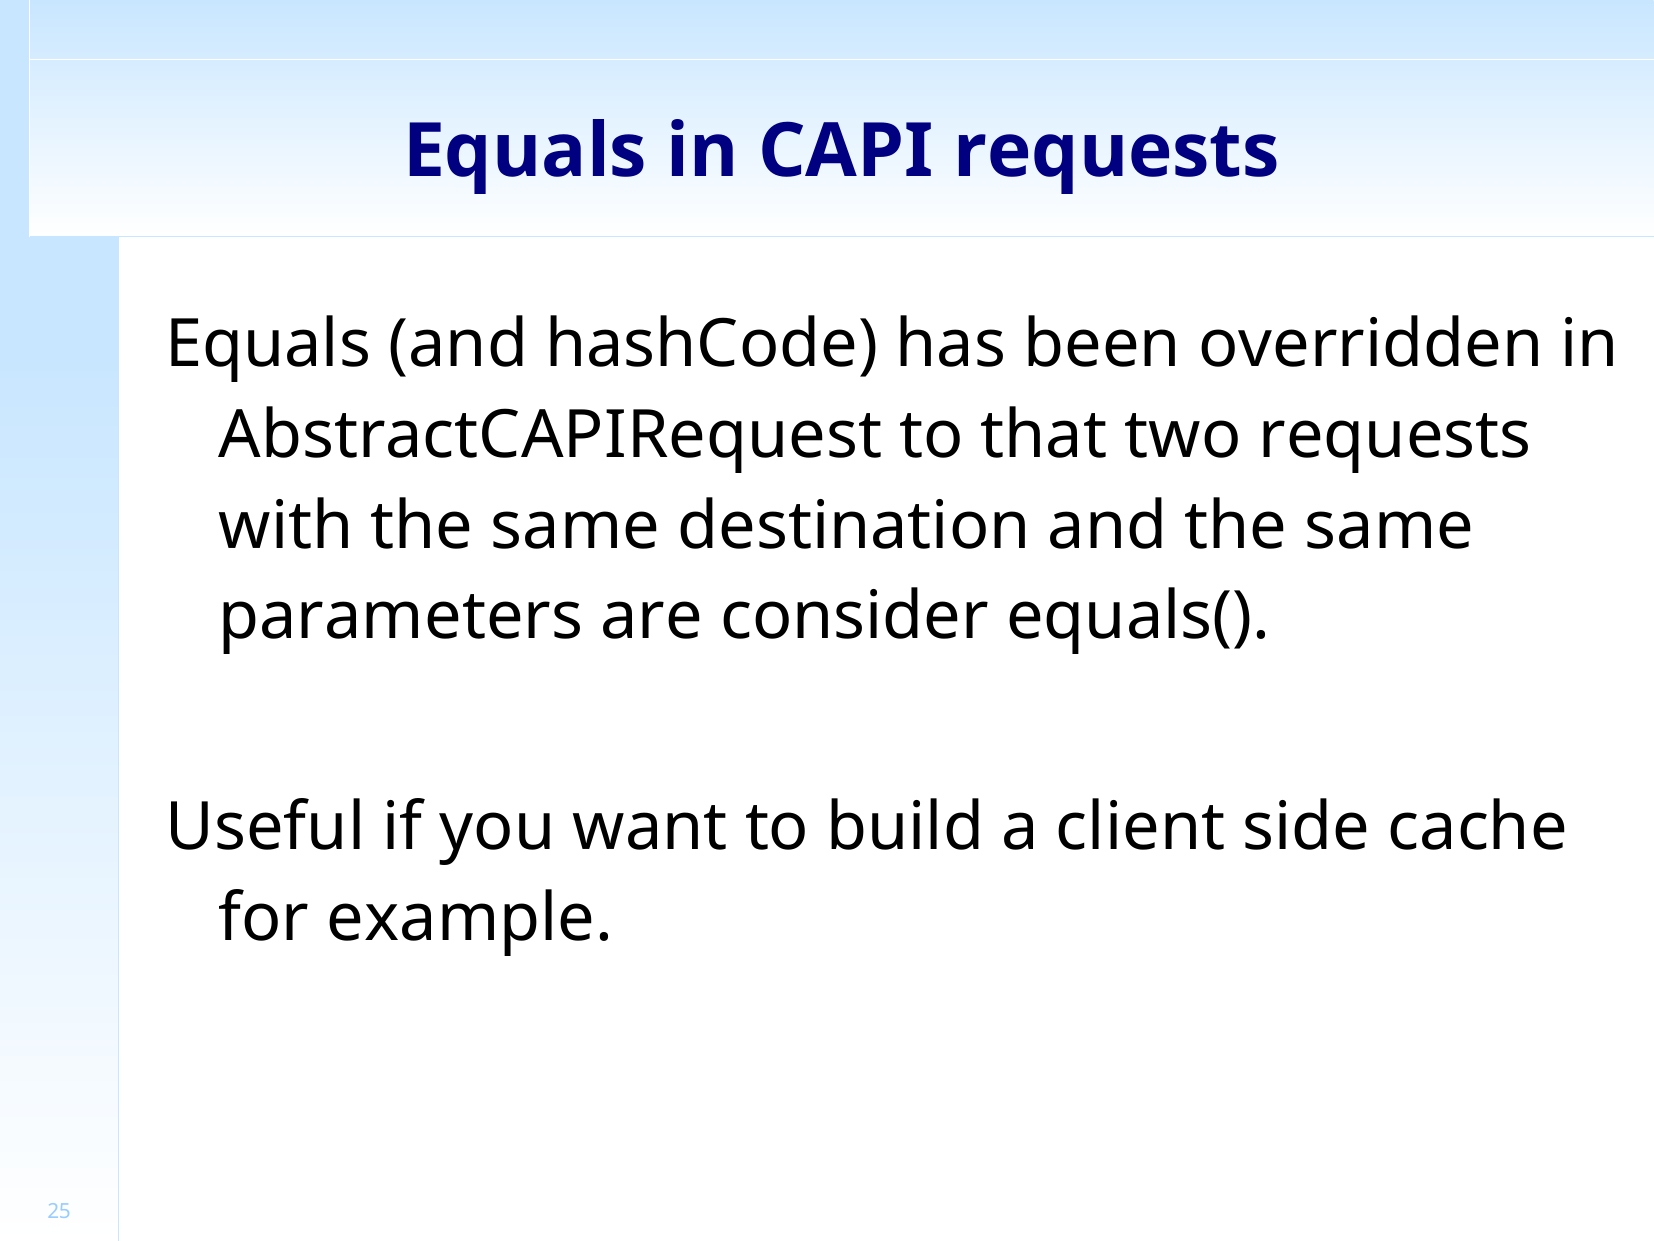

# Equals in CAPI requests
Equals (and hashCode) has been overridden in AbstractCAPIRequest to that two requests with the same destination and the same parameters are consider equals().
Useful if you want to build a client side cache for example.